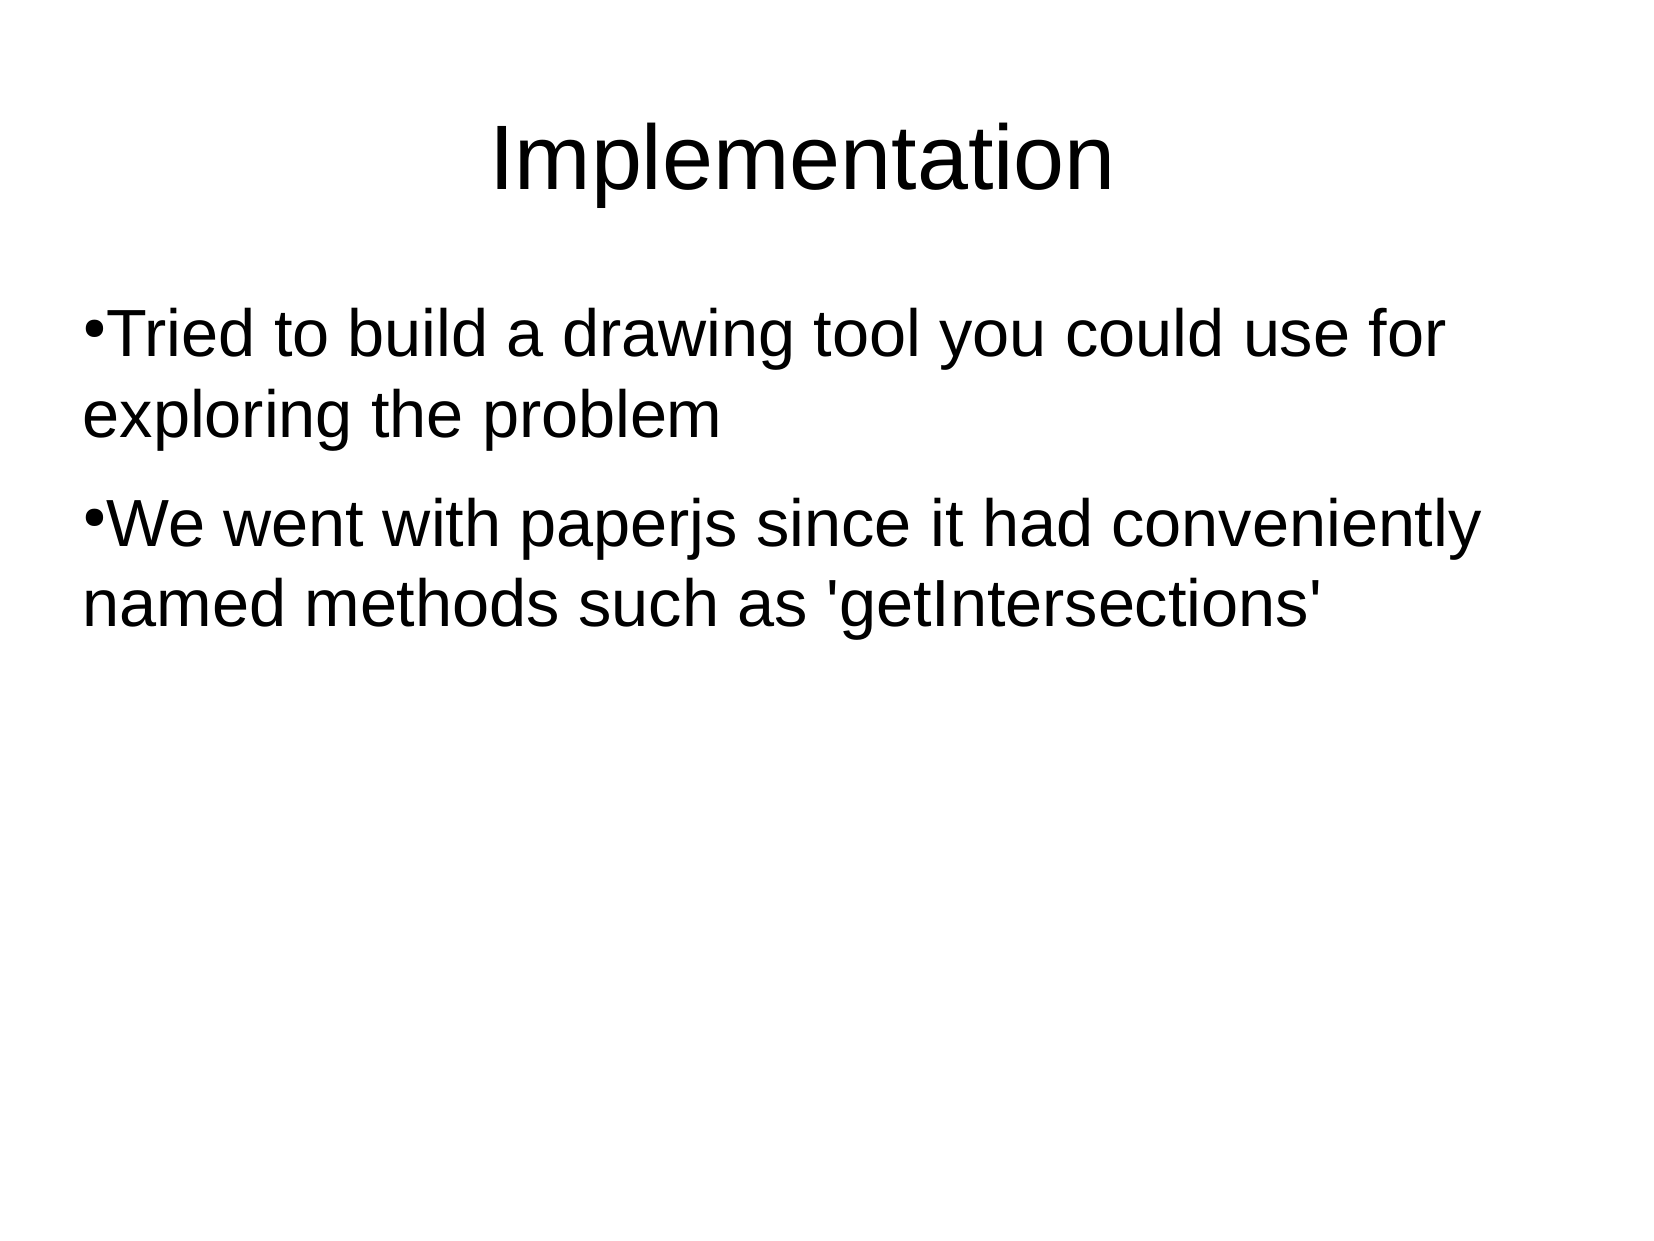

# Implementation
Tried to build a drawing tool you could use for exploring the problem
We went with paperjs since it had conveniently named methods such as 'getIntersections'